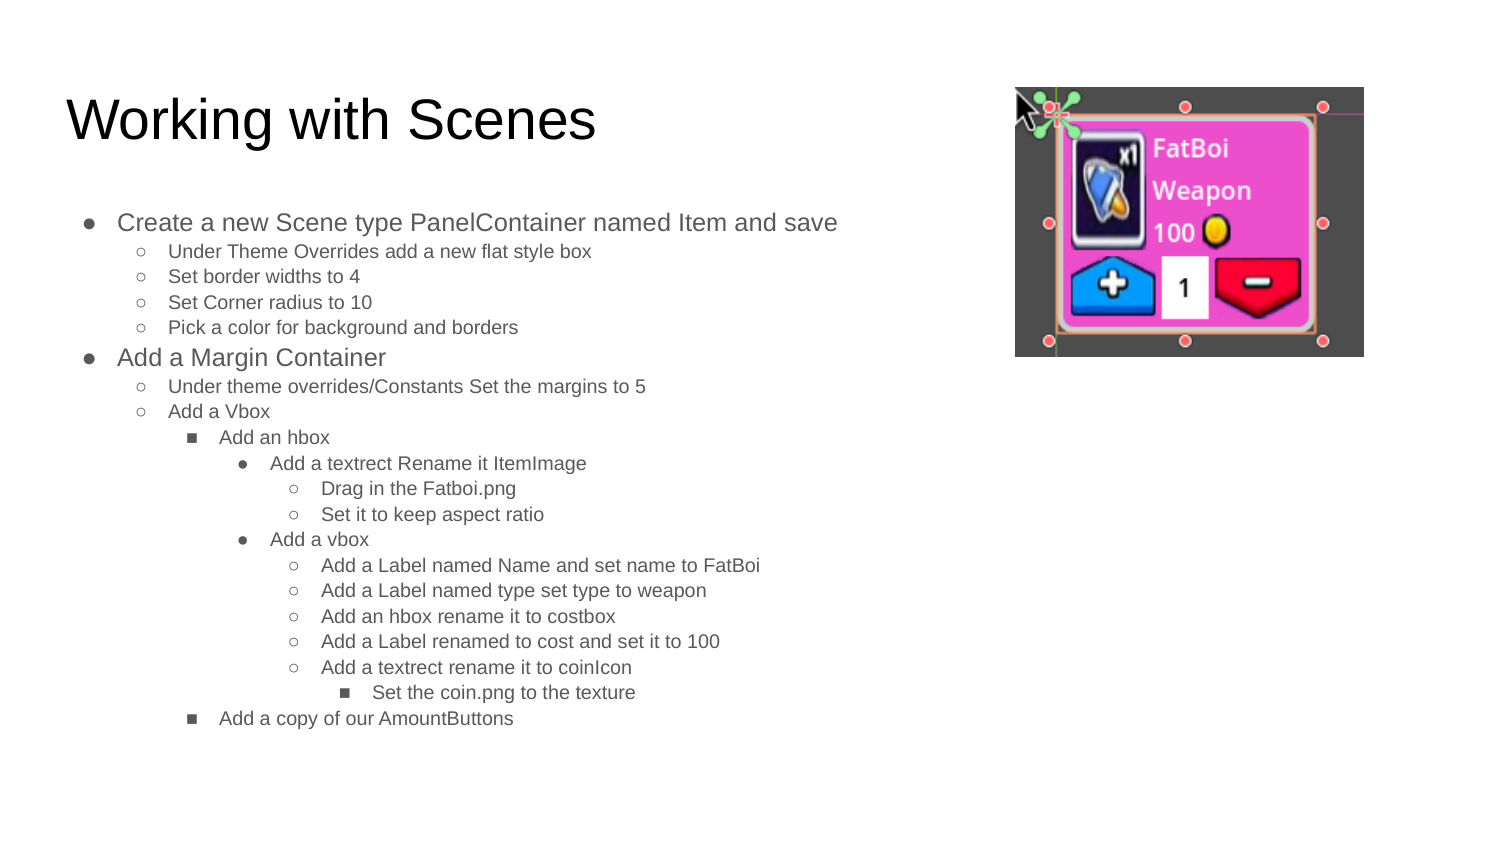

# Working with Scenes
Create a new Scene type PanelContainer named Item and save
Under Theme Overrides add a new flat style box
Set border widths to 4
Set Corner radius to 10
Pick a color for background and borders
Add a Margin Container
Under theme overrides/Constants Set the margins to 5
Add a Vbox
Add an hbox
Add a textrect Rename it ItemImage
Drag in the Fatboi.png
Set it to keep aspect ratio
Add a vbox
Add a Label named Name and set name to FatBoi
Add a Label named type set type to weapon
Add an hbox rename it to costbox
Add a Label renamed to cost and set it to 100
Add a textrect rename it to coinIcon
Set the coin.png to the texture
Add a copy of our AmountButtons